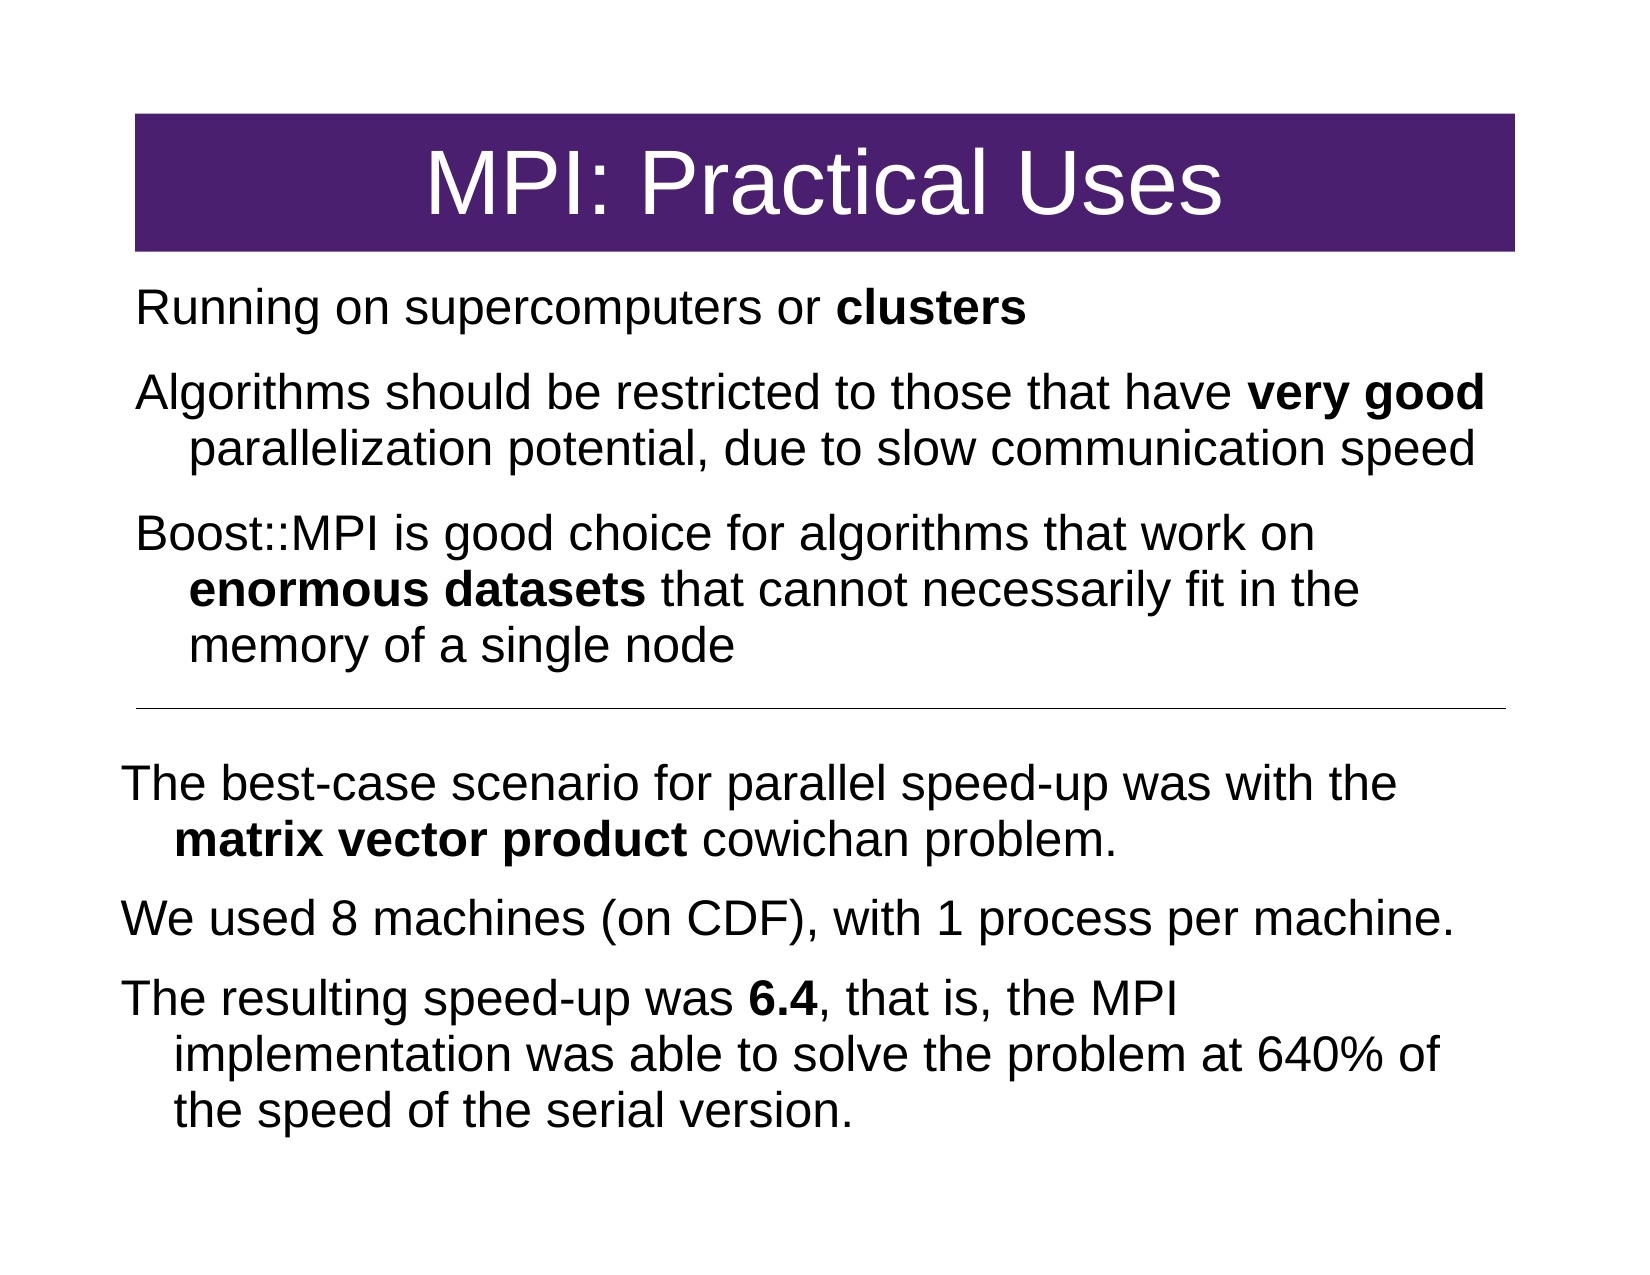

# MPI: Practical Uses
Running on supercomputers or clusters
Algorithms should be restricted to those that have very good parallelization potential, due to slow communication speed
Boost::MPI is good choice for algorithms that work on enormous datasets that cannot necessarily fit in the memory of a single node
The best-case scenario for parallel speed-up was with the matrix vector product cowichan problem.
We used 8 machines (on CDF), with 1 process per machine.
The resulting speed-up was 6.4, that is, the MPI implementation was able to solve the problem at 640% of the speed of the serial version.